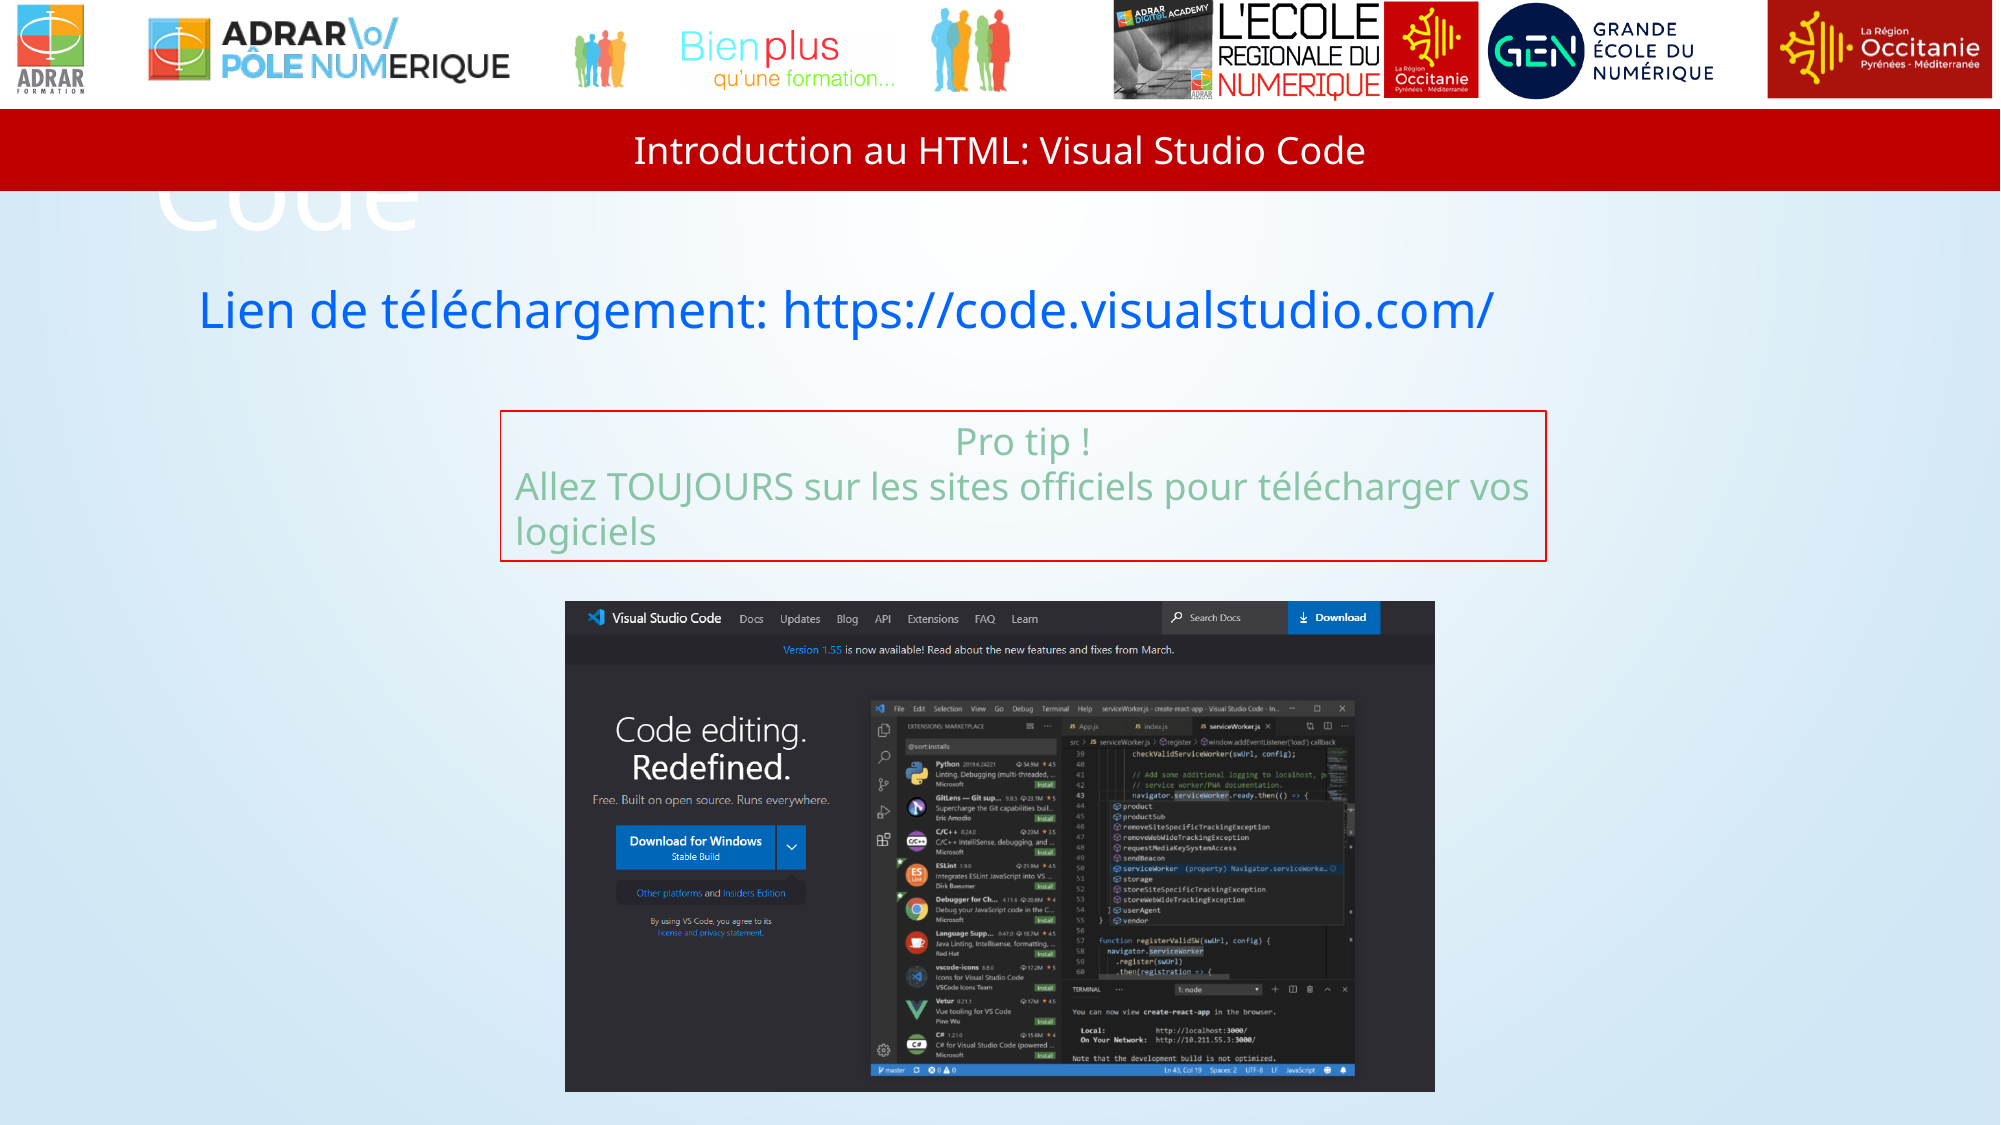

Présentation: Visual Studio Code
Introduction au HTML: Visual Studio Code
# Lien de téléchargement: https://code.visualstudio.com/
Pro tip !
Allez TOUJOURS sur les sites officiels pour télécharger vos
logiciels